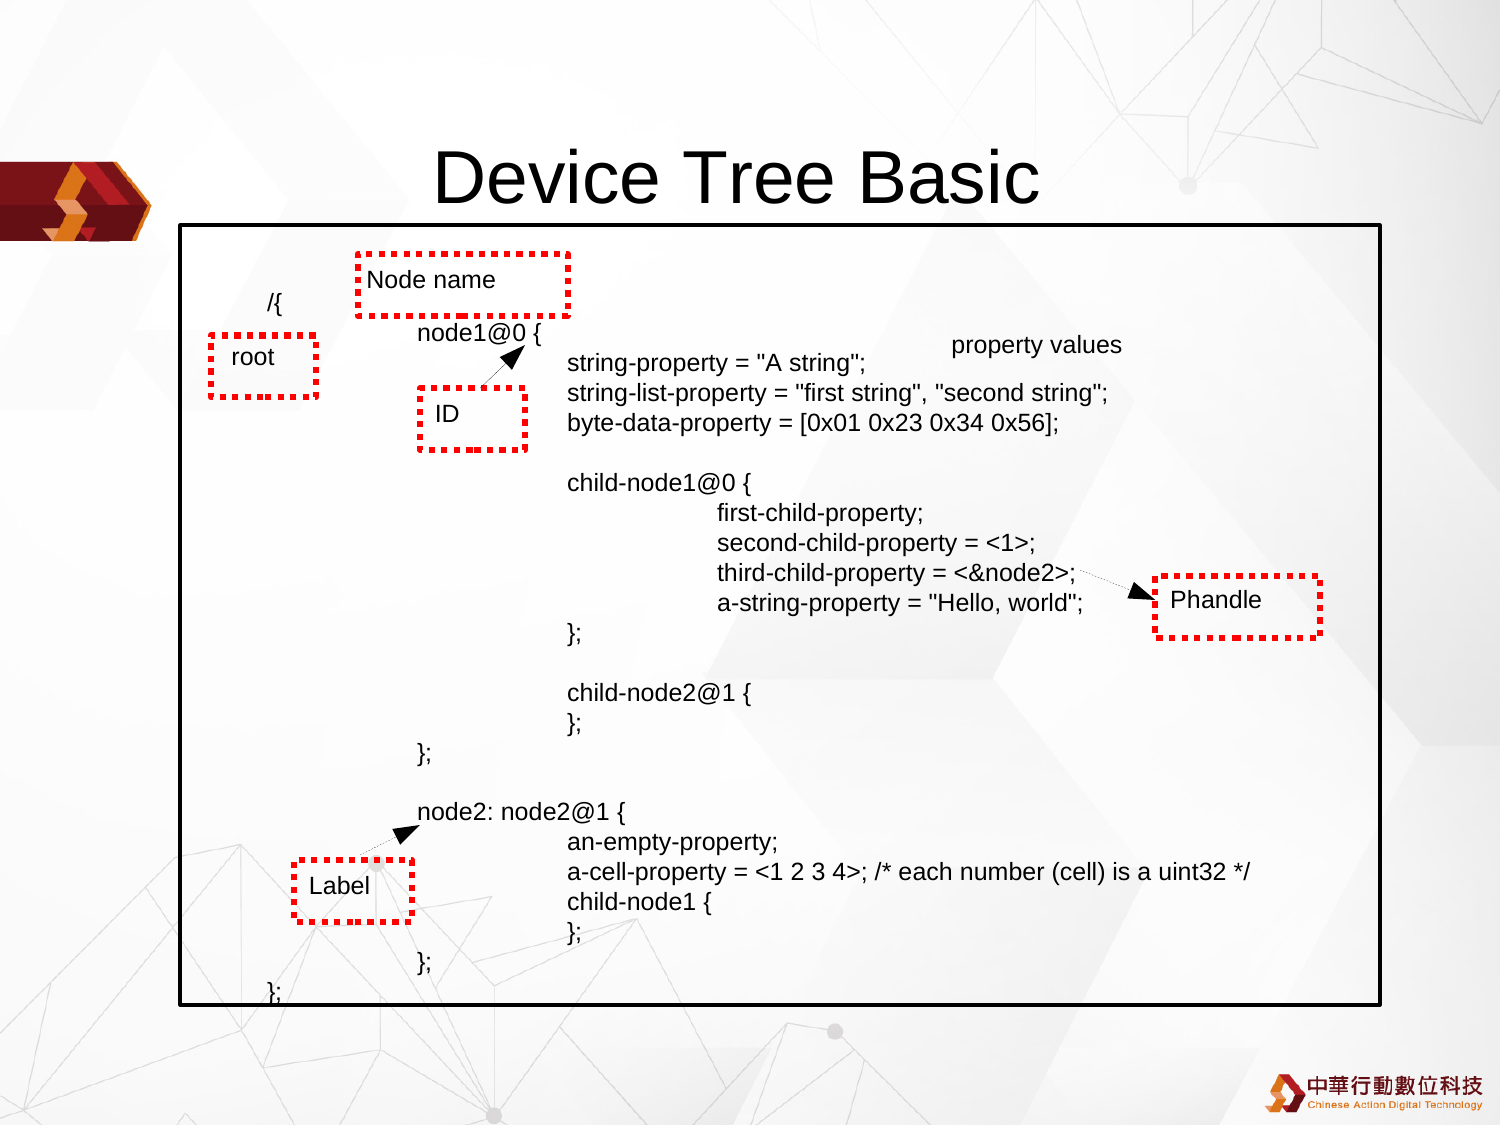

# Device Tree Basic
Node name
/{
	node1@0 {
		string-property = "A string";
		string-list-property = "first string", "second string";
		byte-data-property = [0x01 0x23 0x34 0x56];
		child-node1@0 {
			first-child-property;
			second-child-property = <1>;
			third-child-property = <&node2>;
			a-string-property = "Hello, world";
		};
		child-node2@1 {
		};
	};
	node2: node2@1 {
		an-empty-property;
		a-cell-property = <1 2 3 4>; /* each number (cell) is a uint32 */
		child-node1 {
		};
	};
};
property values
root
ID
Phandle
Label